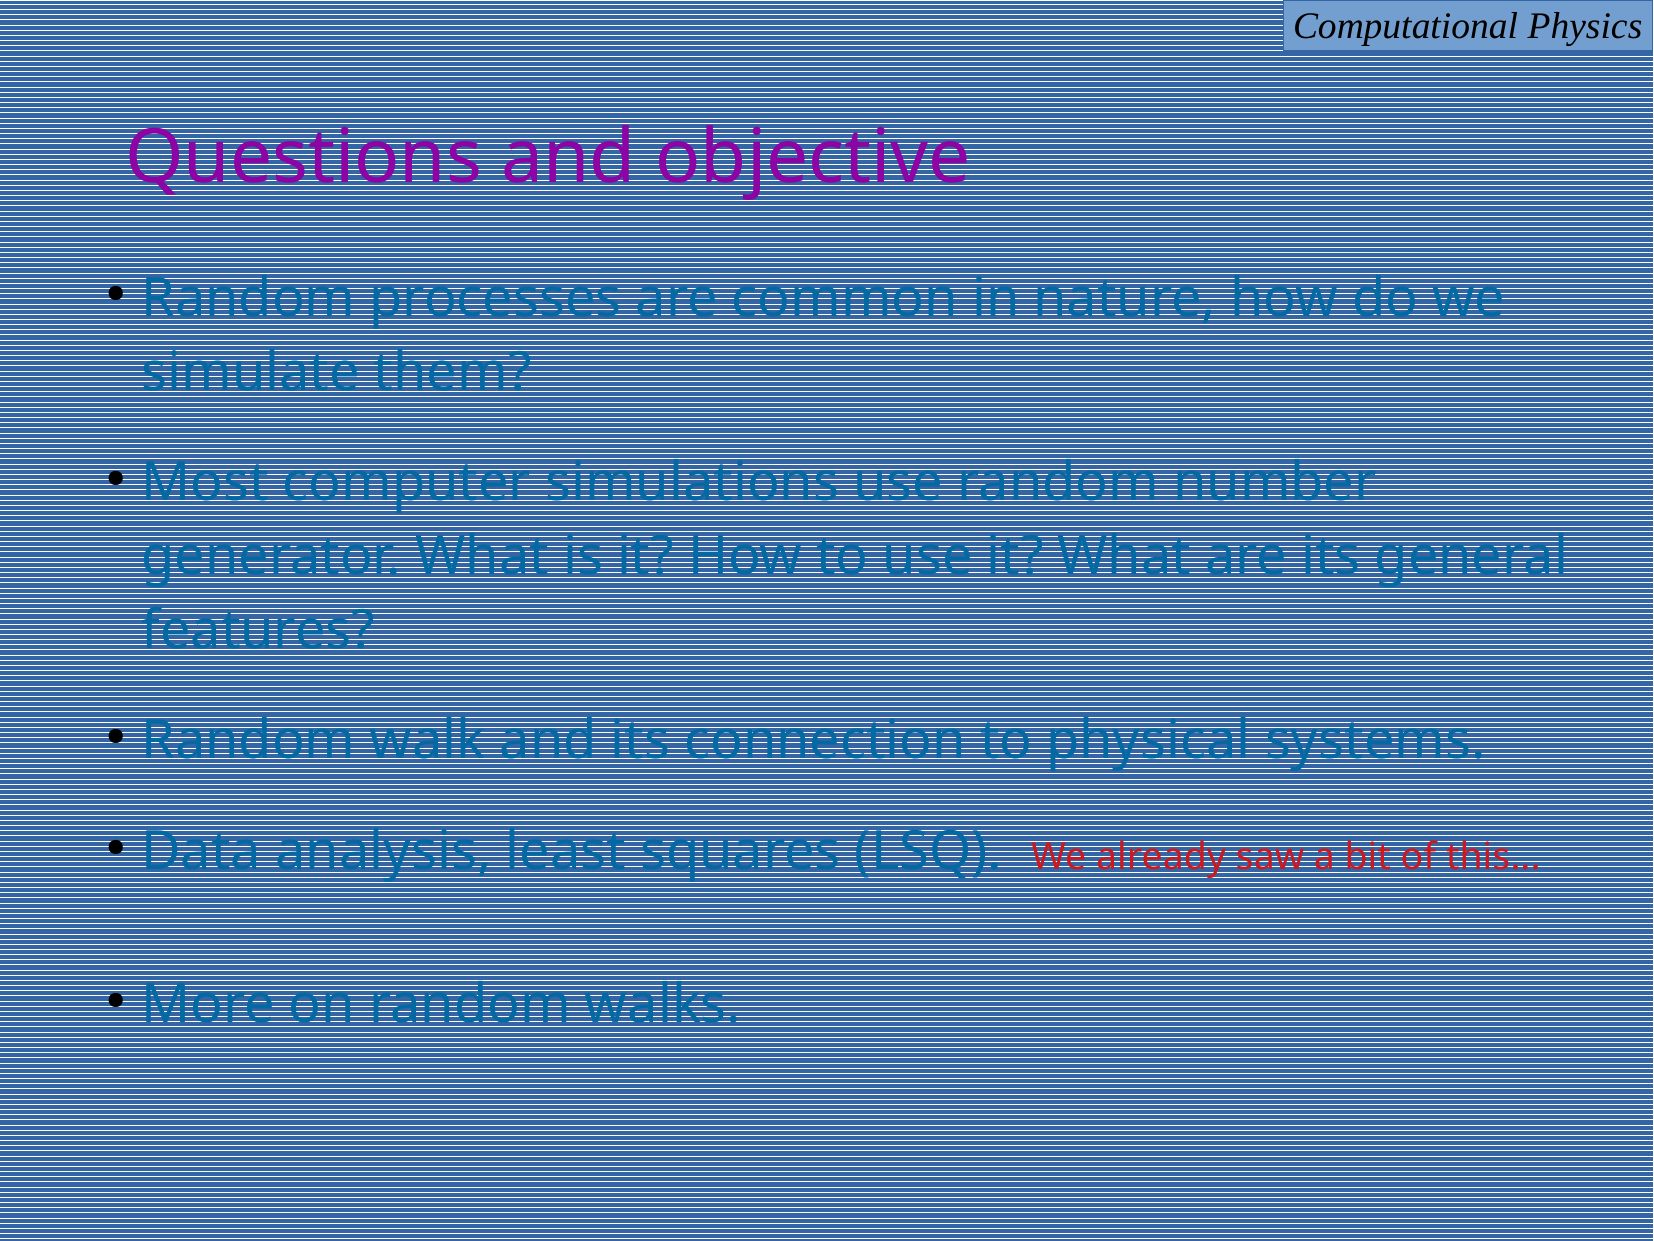

Questions and objective
Random processes are common in nature, how do we simulate them?
Most computer simulations use random number generator. What is it? How to use it? What are its general features?
Random walk and its connection to physical systems.
Data analysis, least squares (LSQ). We already saw a bit of this...
More on random walks.